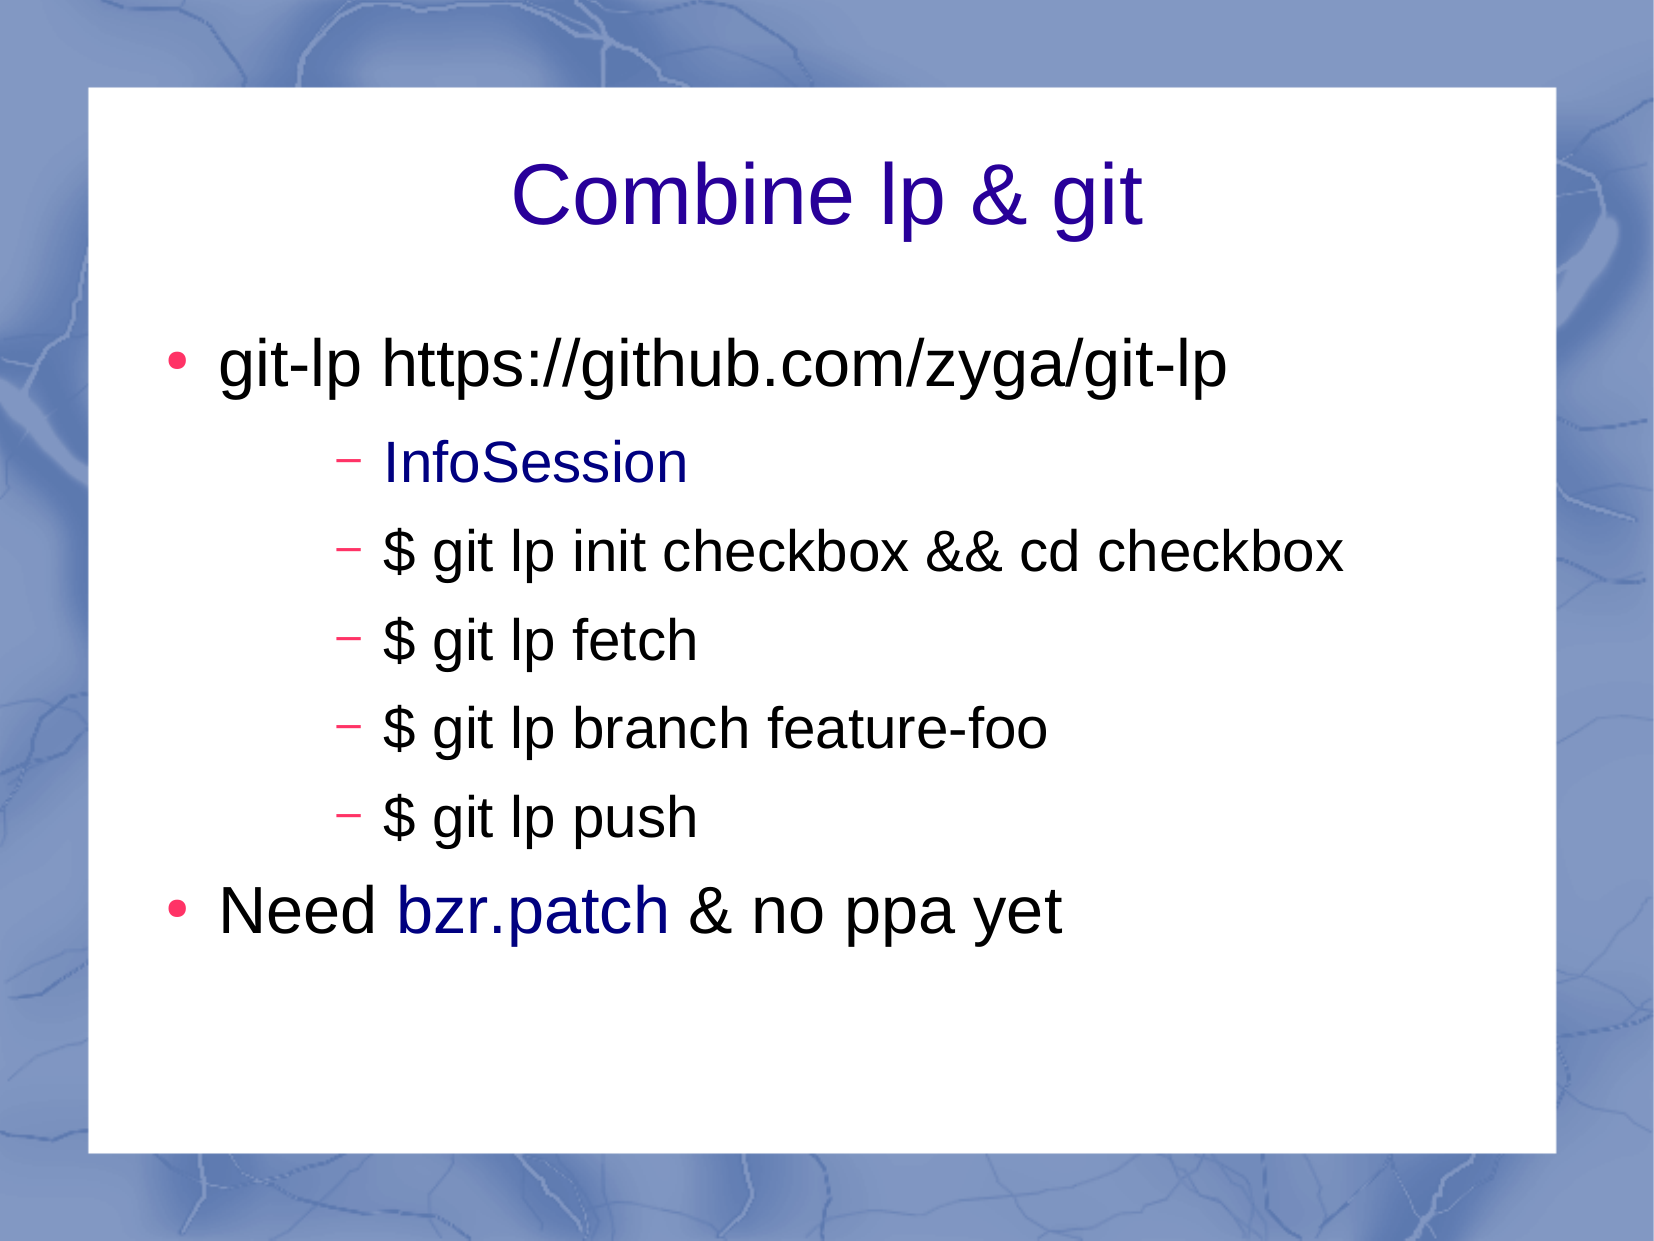

# Combine lp & git
git-lp https://github.com/zyga/git-lp
InfoSession
$ git lp init checkbox && cd checkbox
$ git lp fetch
$ git lp branch feature-foo
$ git lp push
Need bzr.patch & no ppa yet